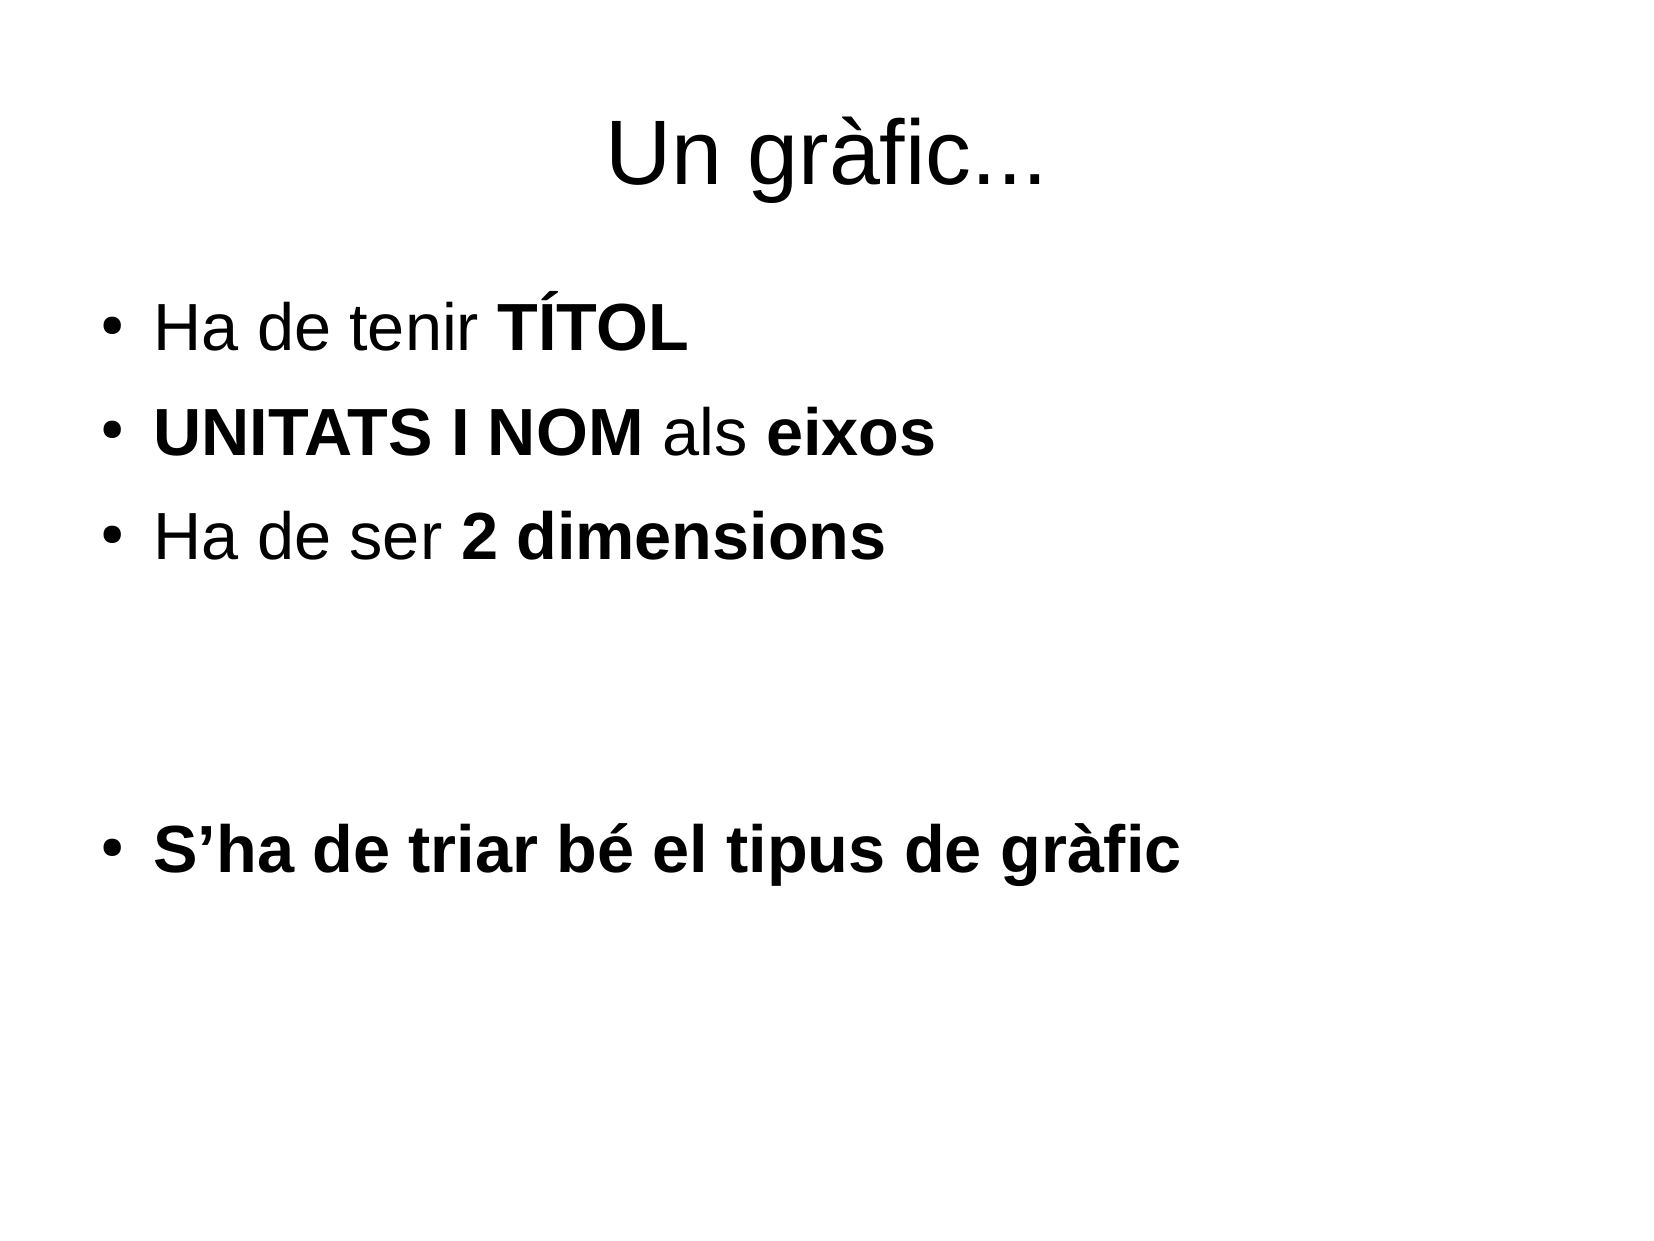

# Un gràfic...
Ha de tenir TÍTOL
UNITATS I NOM als eixos
Ha de ser 2 dimensions
S’ha de triar bé el tipus de gràfic